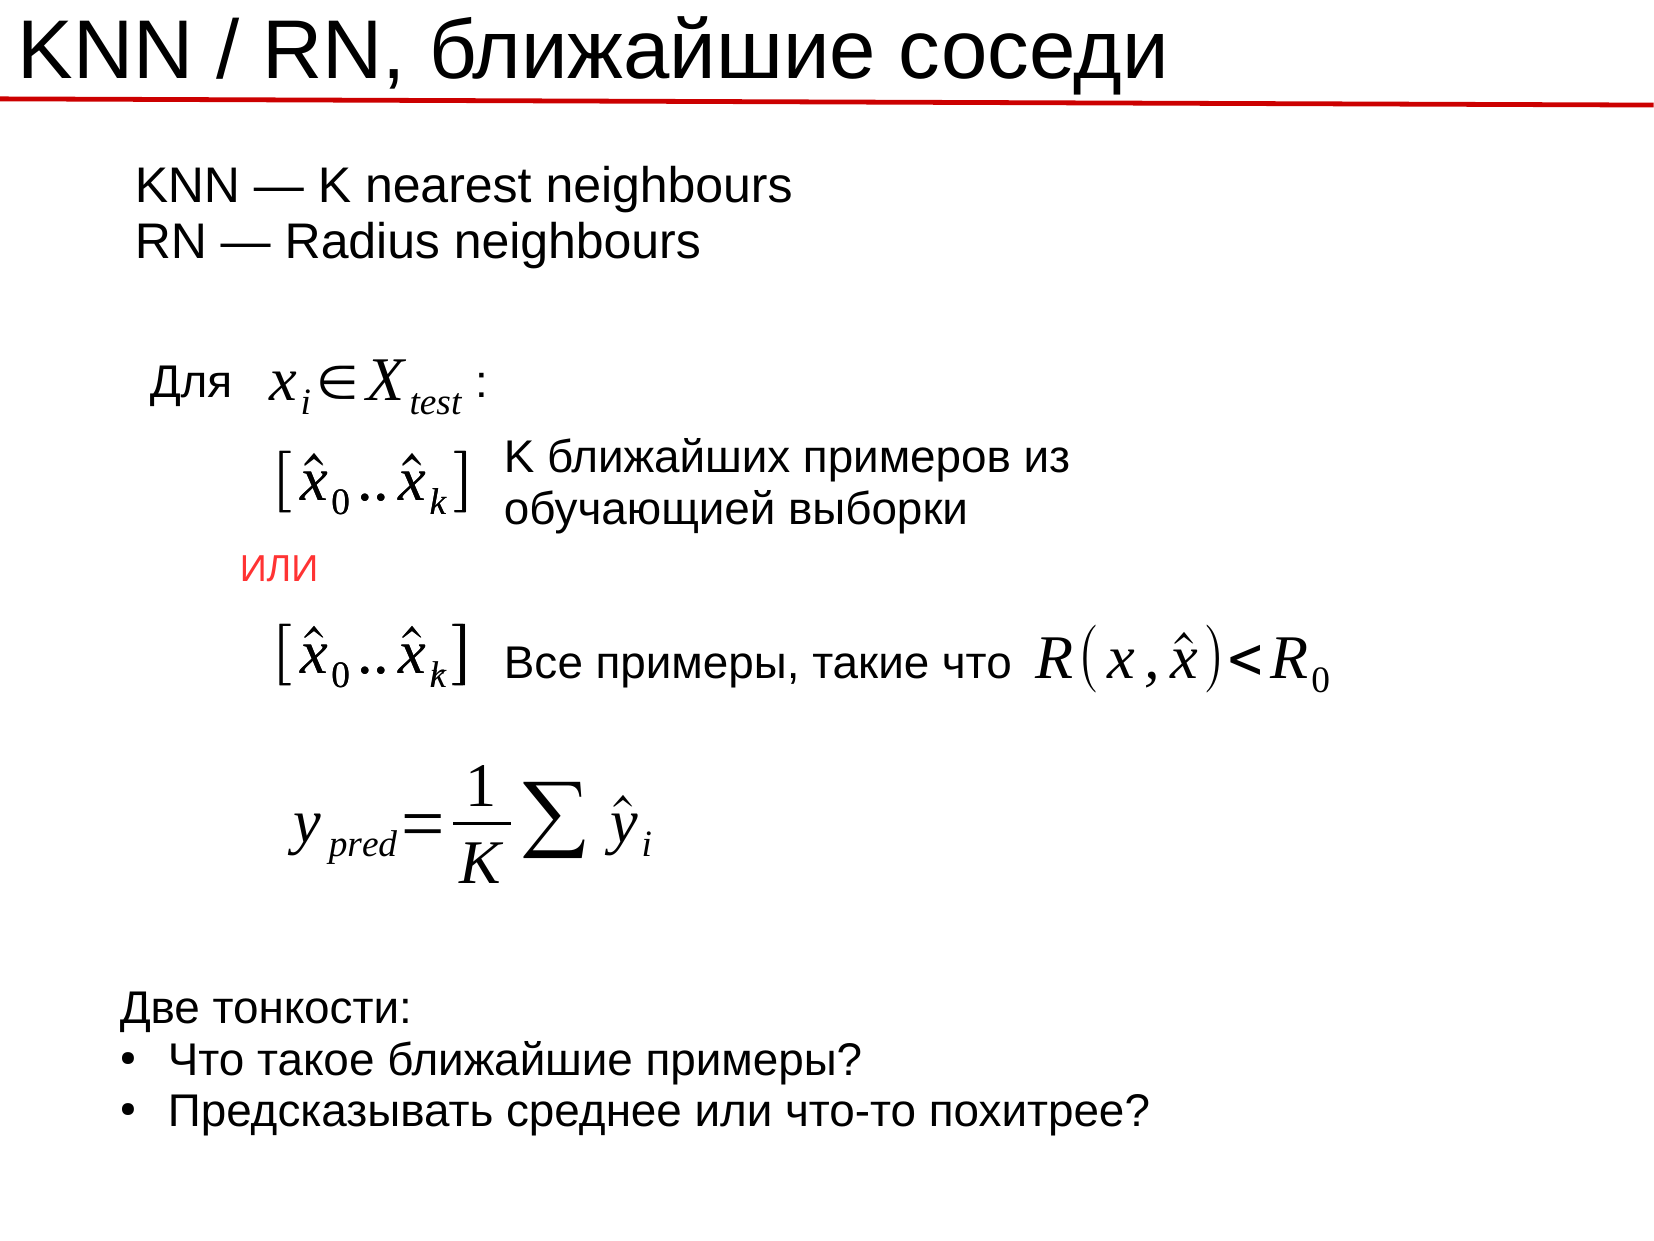

# KNN / RN, ближайшие соседи
KNN — K nearest neighbours
RN — Radius neighbours
Для			 :
K ближайших примеров из обучающией выборки
ИЛИ
Все примеры, такие что
Две тонкости:
 Что такое ближайшие примеры?
 Предсказывать среднее или что-то похитрее?